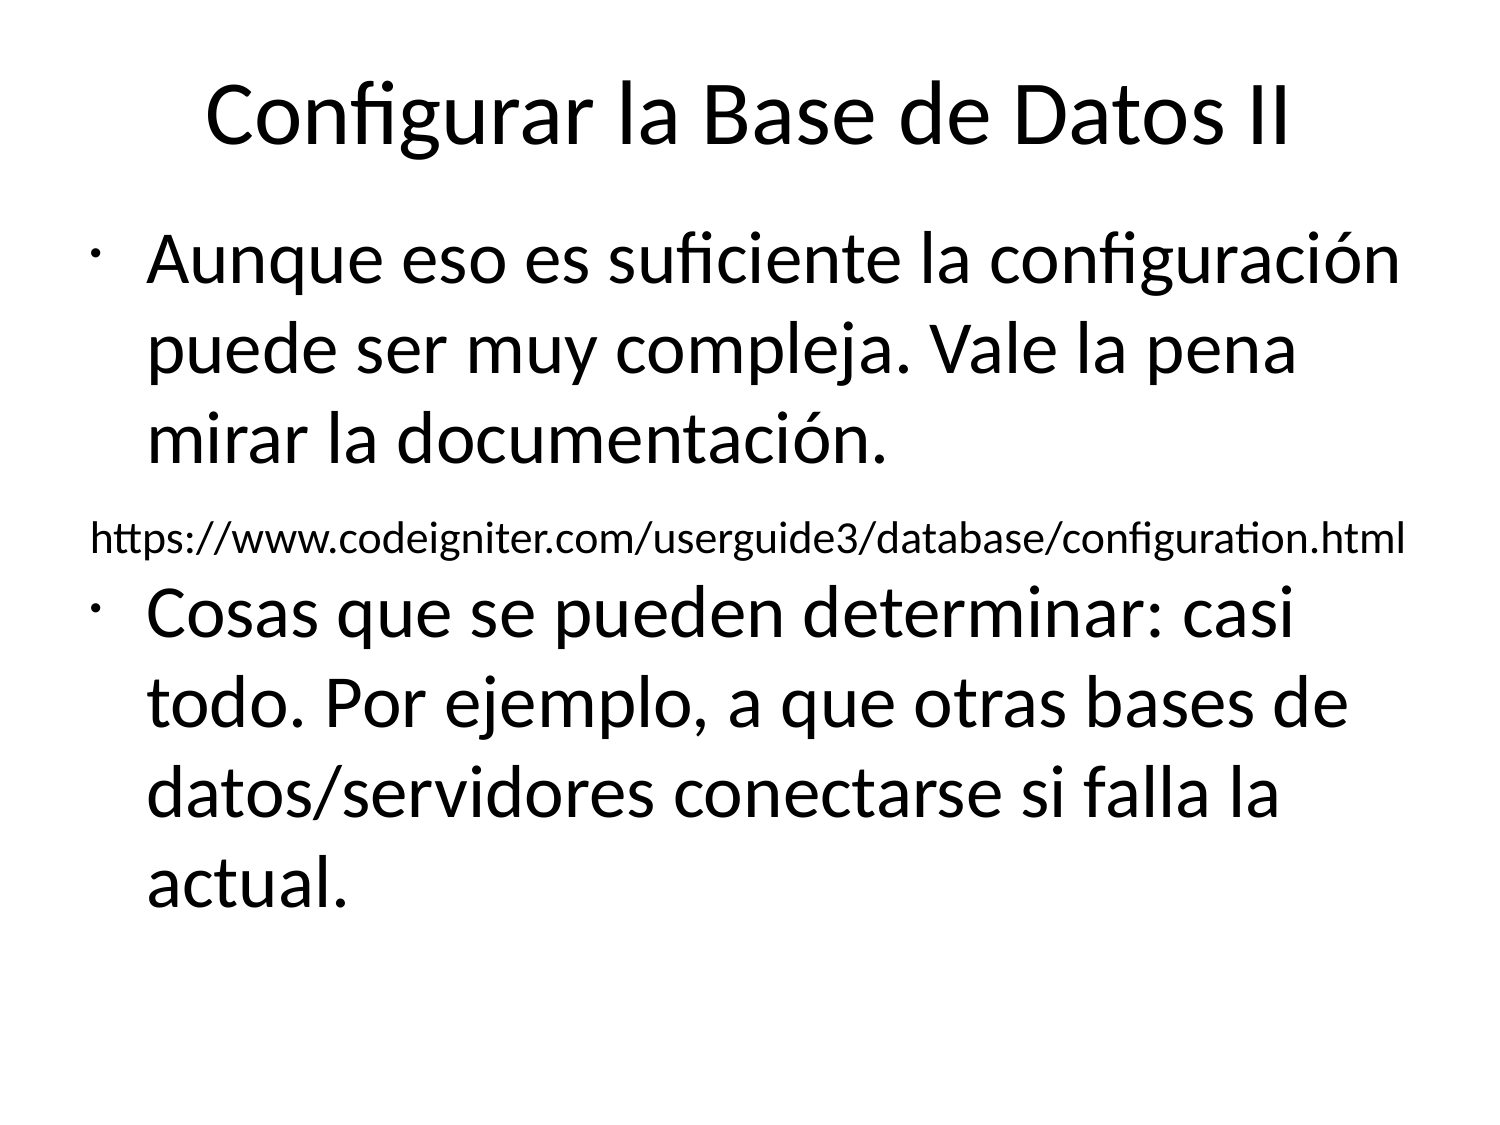

# Configurar la Base de Datos II
Aunque eso es suficiente la configuración puede ser muy compleja. Vale la pena mirar la documentación.
https://www.codeigniter.com/userguide3/database/configuration.html
Cosas que se pueden determinar: casi todo. Por ejemplo, a que otras bases de datos/servidores conectarse si falla la actual.